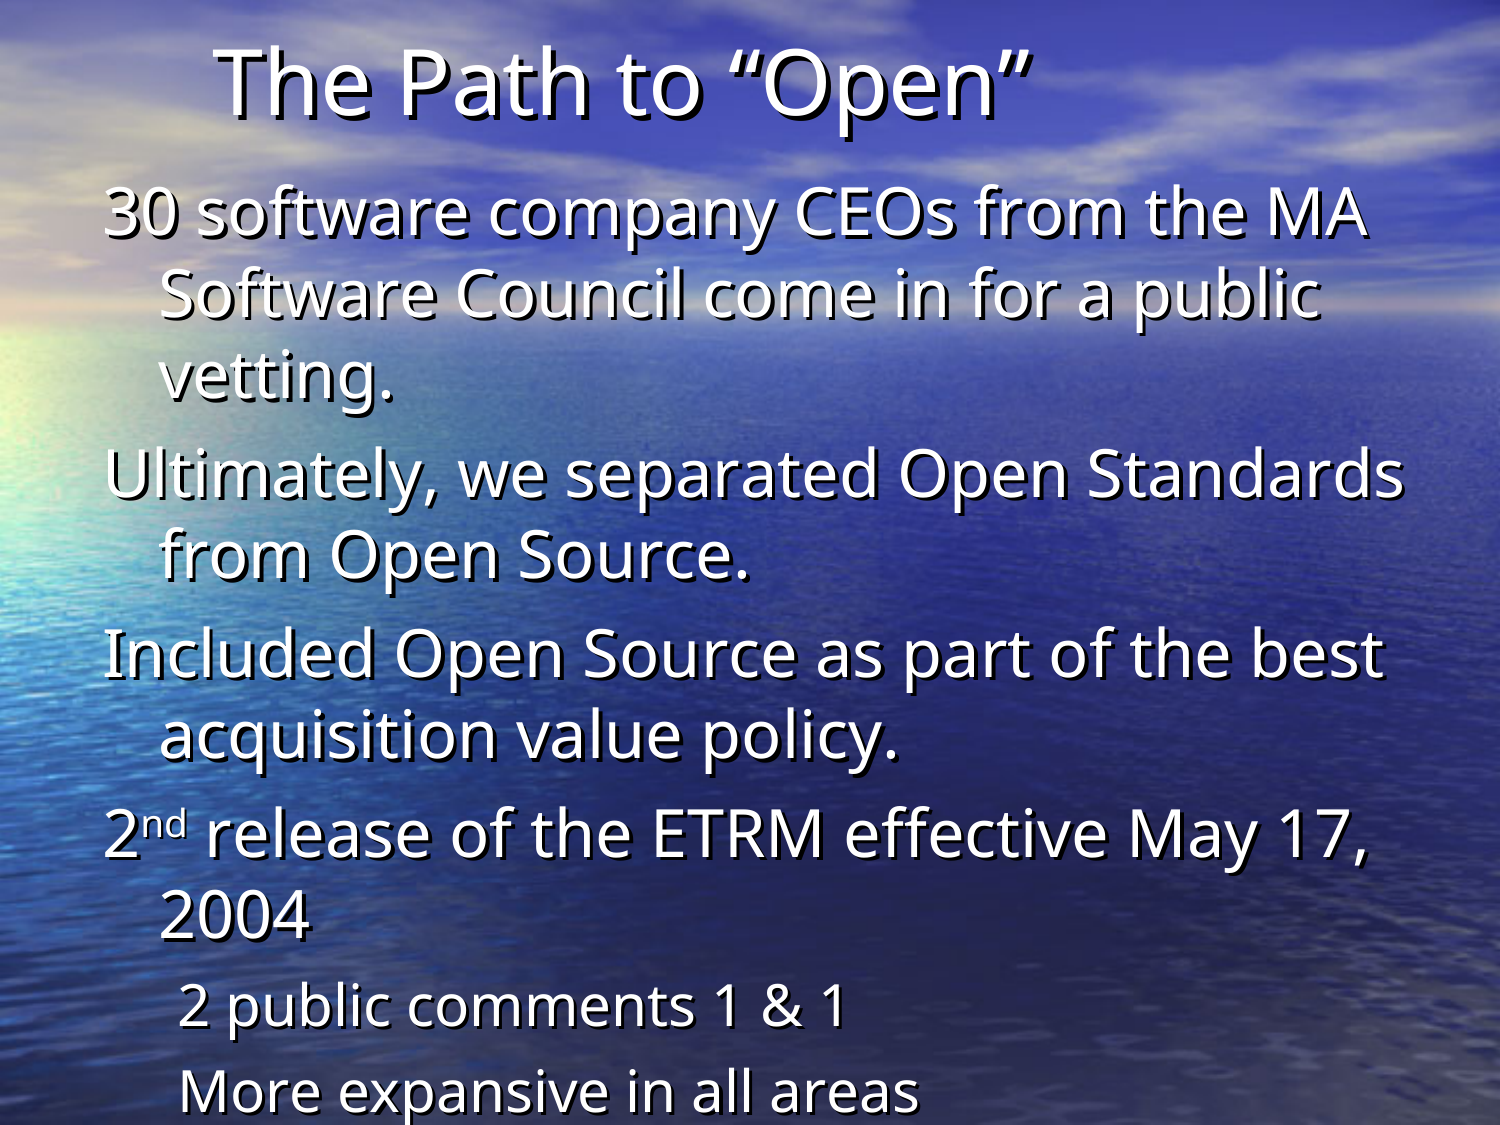

# The Path to “Open”
30 software company CEOs from the MA Software Council come in for a public vetting.
Ultimately, we separated Open Standards from Open Source.
Included Open Source as part of the best acquisition value policy.
2nd release of the ETRM effective May 17, 2004
2 public comments 1 & 1
More expansive in all areas
Focuses on platform flexibility